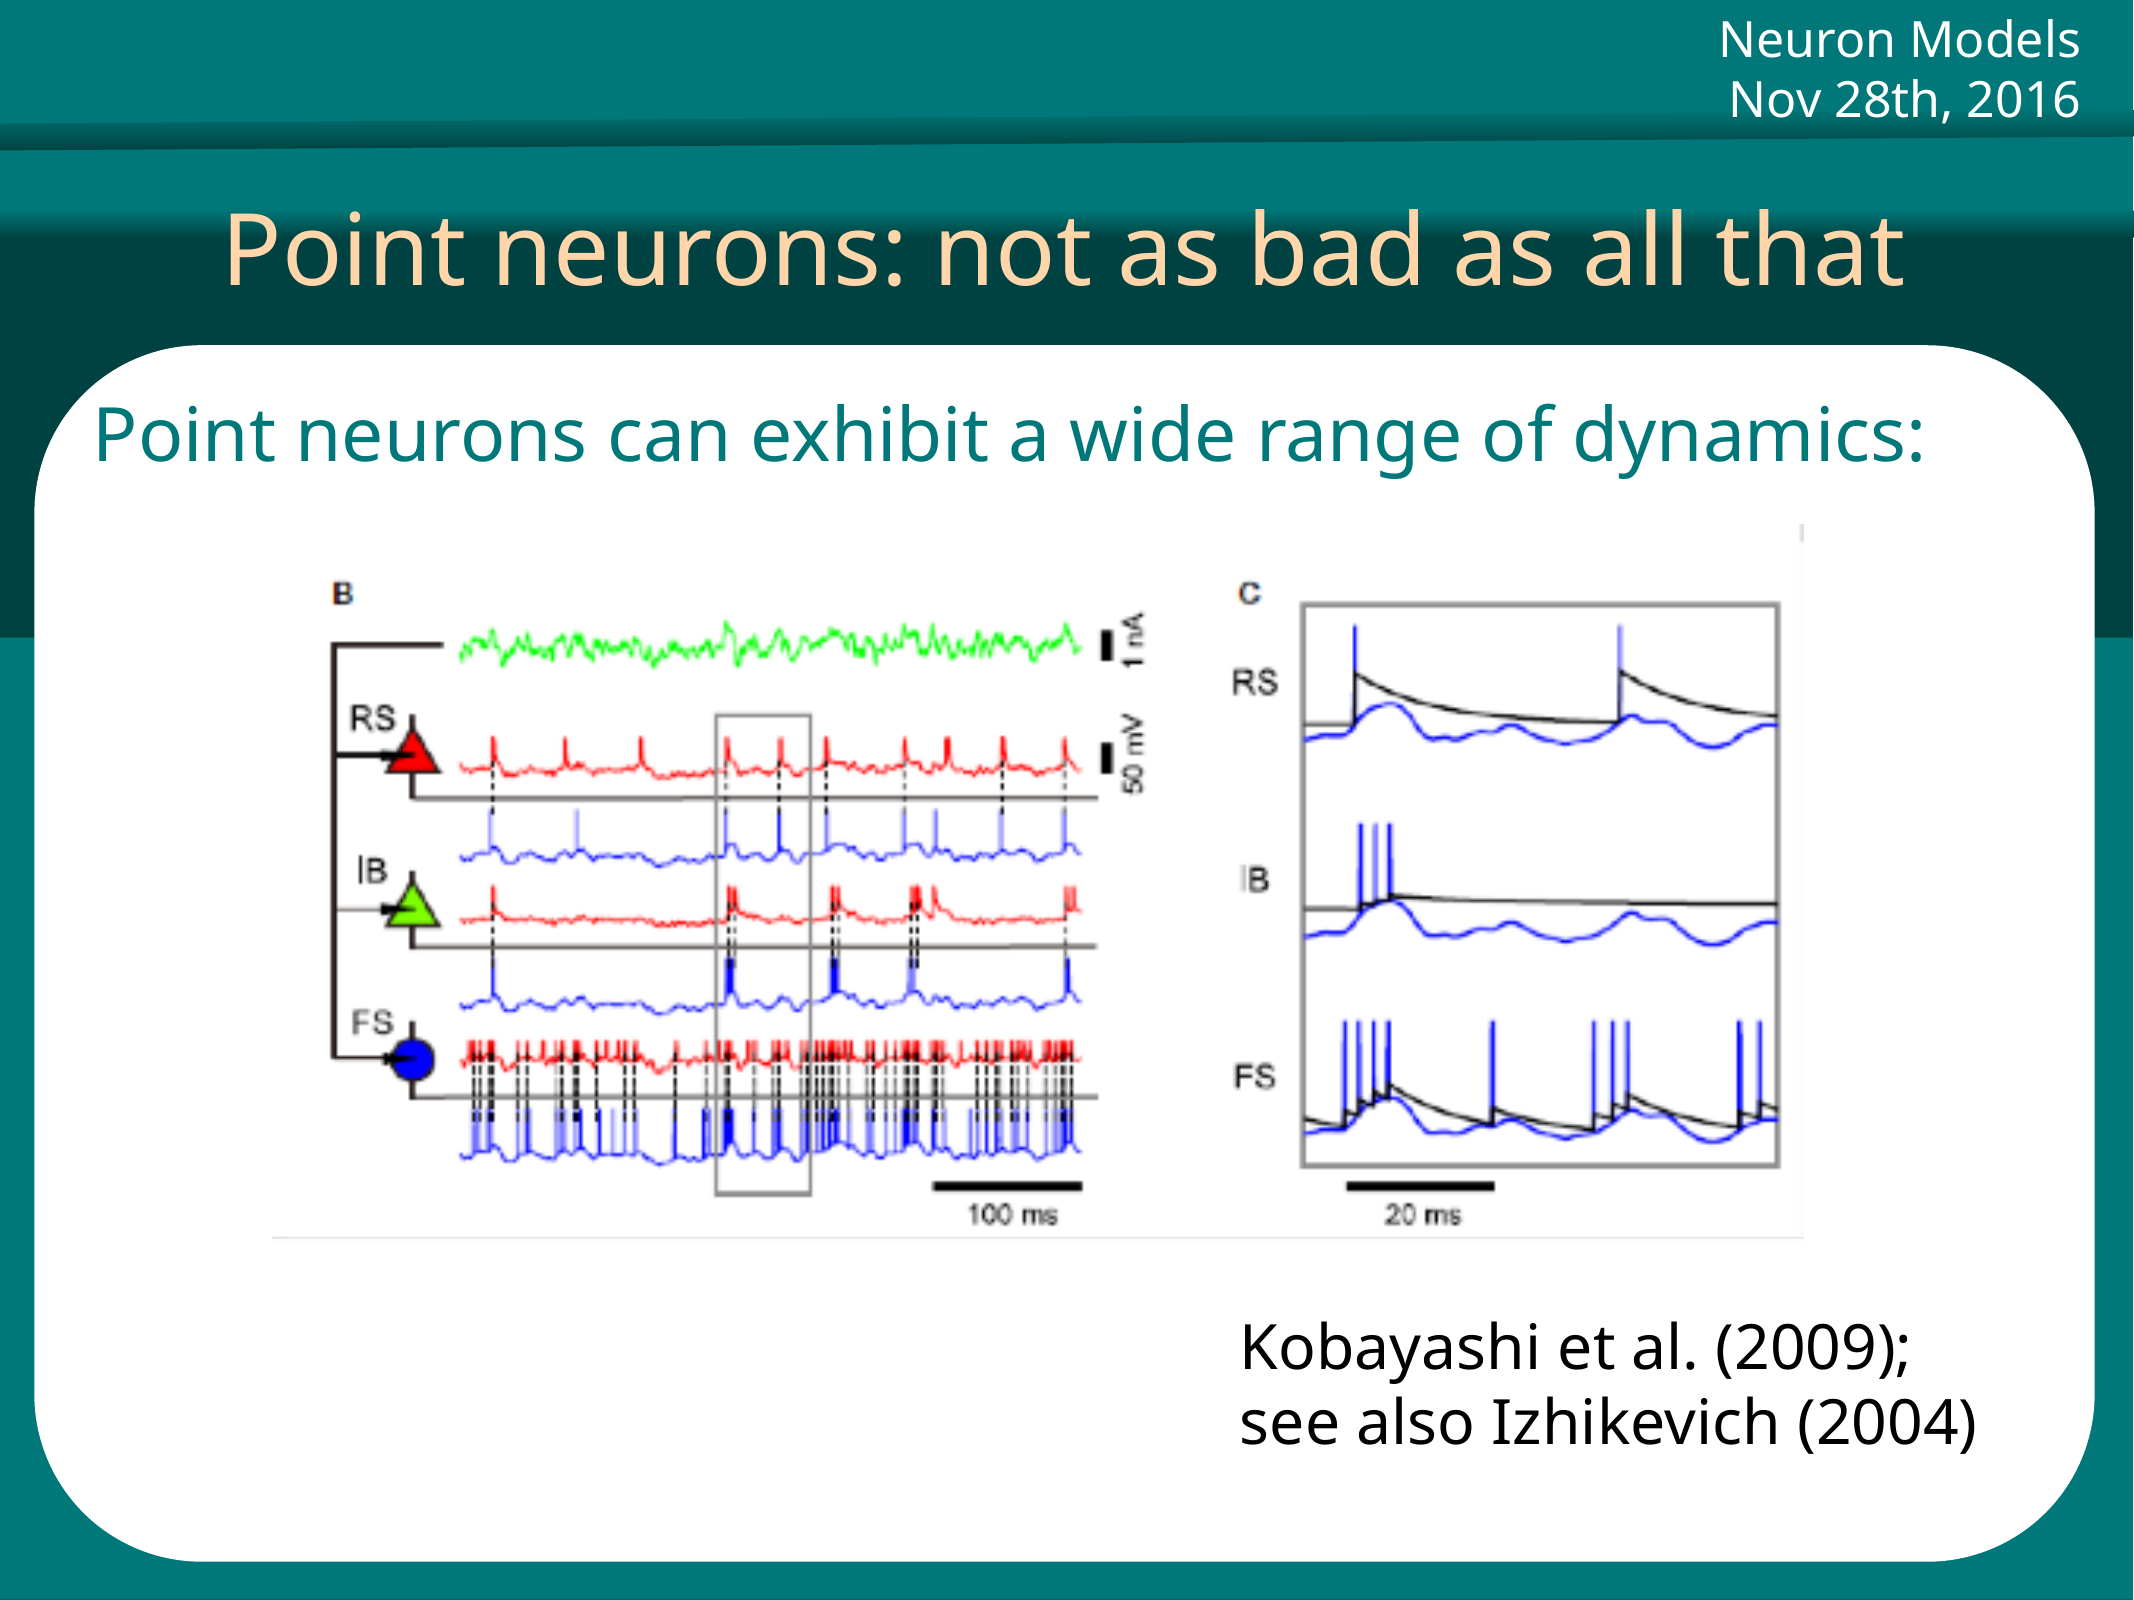

Neuron Models
Nov 28th, 2016
Point neurons: not as bad as all that
Point neurons can exhibit a wide range of dynamics:
Kobayashi et al. (2009);
see also Izhikevich (2004)